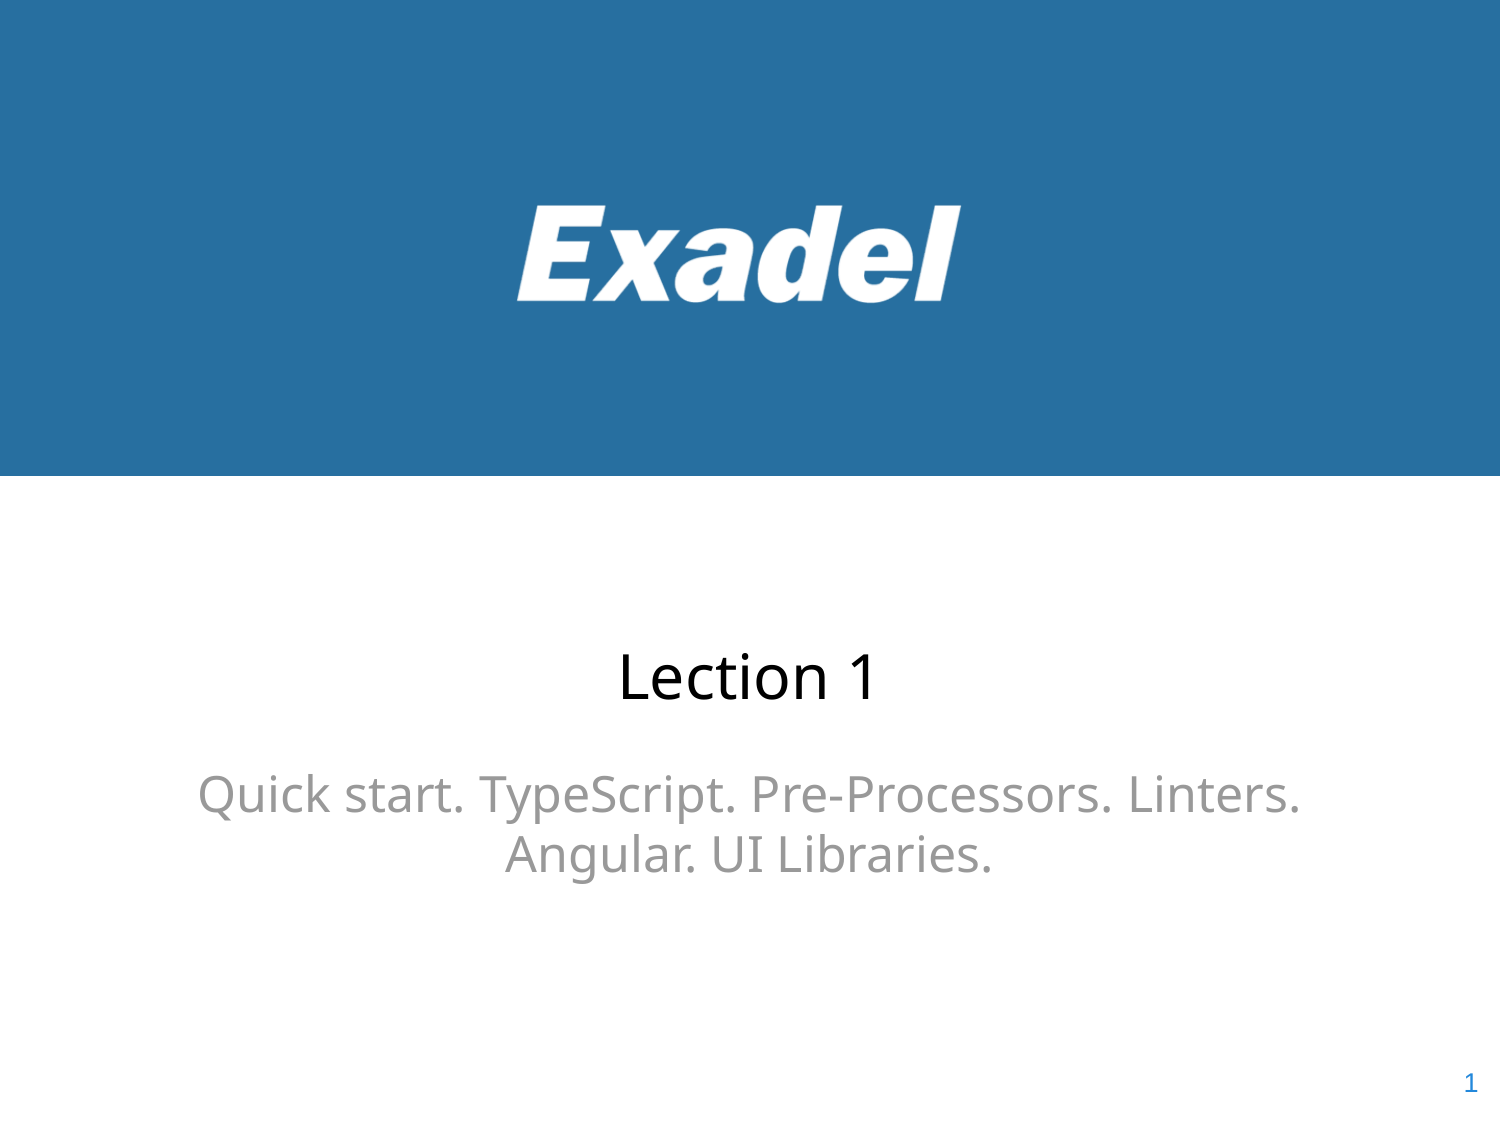

# Lection 1
Quick start. TypeScript. Pre-Processors. Linters. Angular. UI Libraries.